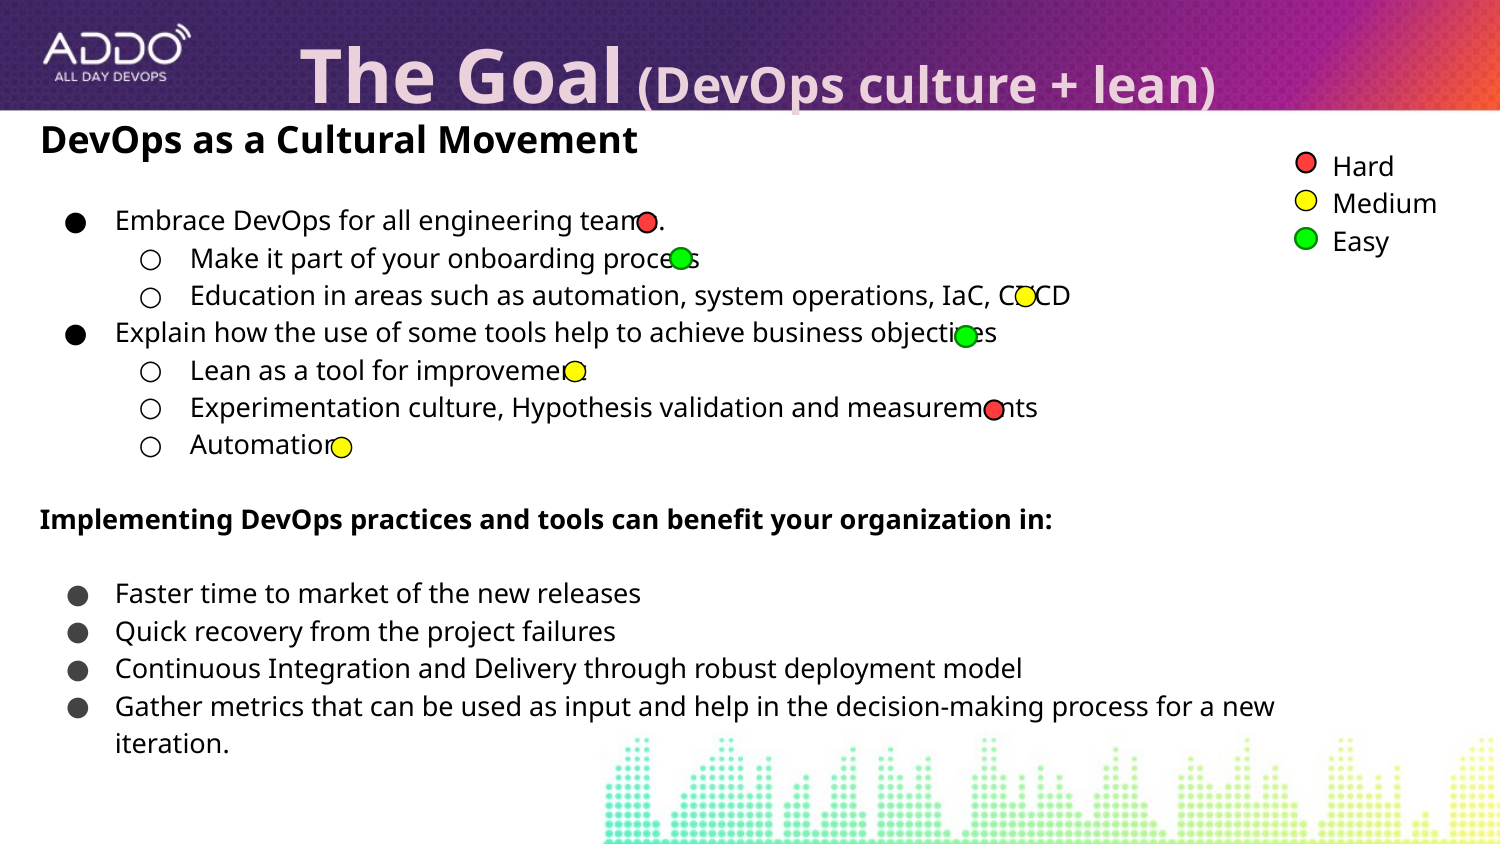

The Goal (DevOps culture + lean)
DevOps as a Cultural Movement
Embrace DevOps for all engineering teams.
Make it part of your onboarding process
Education in areas such as automation, system operations, IaC, CI/CD
Explain how the use of some tools help to achieve business objectives
Lean as a tool for improvement
Experimentation culture, Hypothesis validation and measurements
Automation
Implementing DevOps practices and tools can benefit your organization in:
Faster time to market of the new releases
Quick recovery from the project failures
Continuous Integration and Delivery through robust deployment model
Gather metrics that can be used as input and help in the decision-making process for a new iteration.
Hard
Medium
Easy